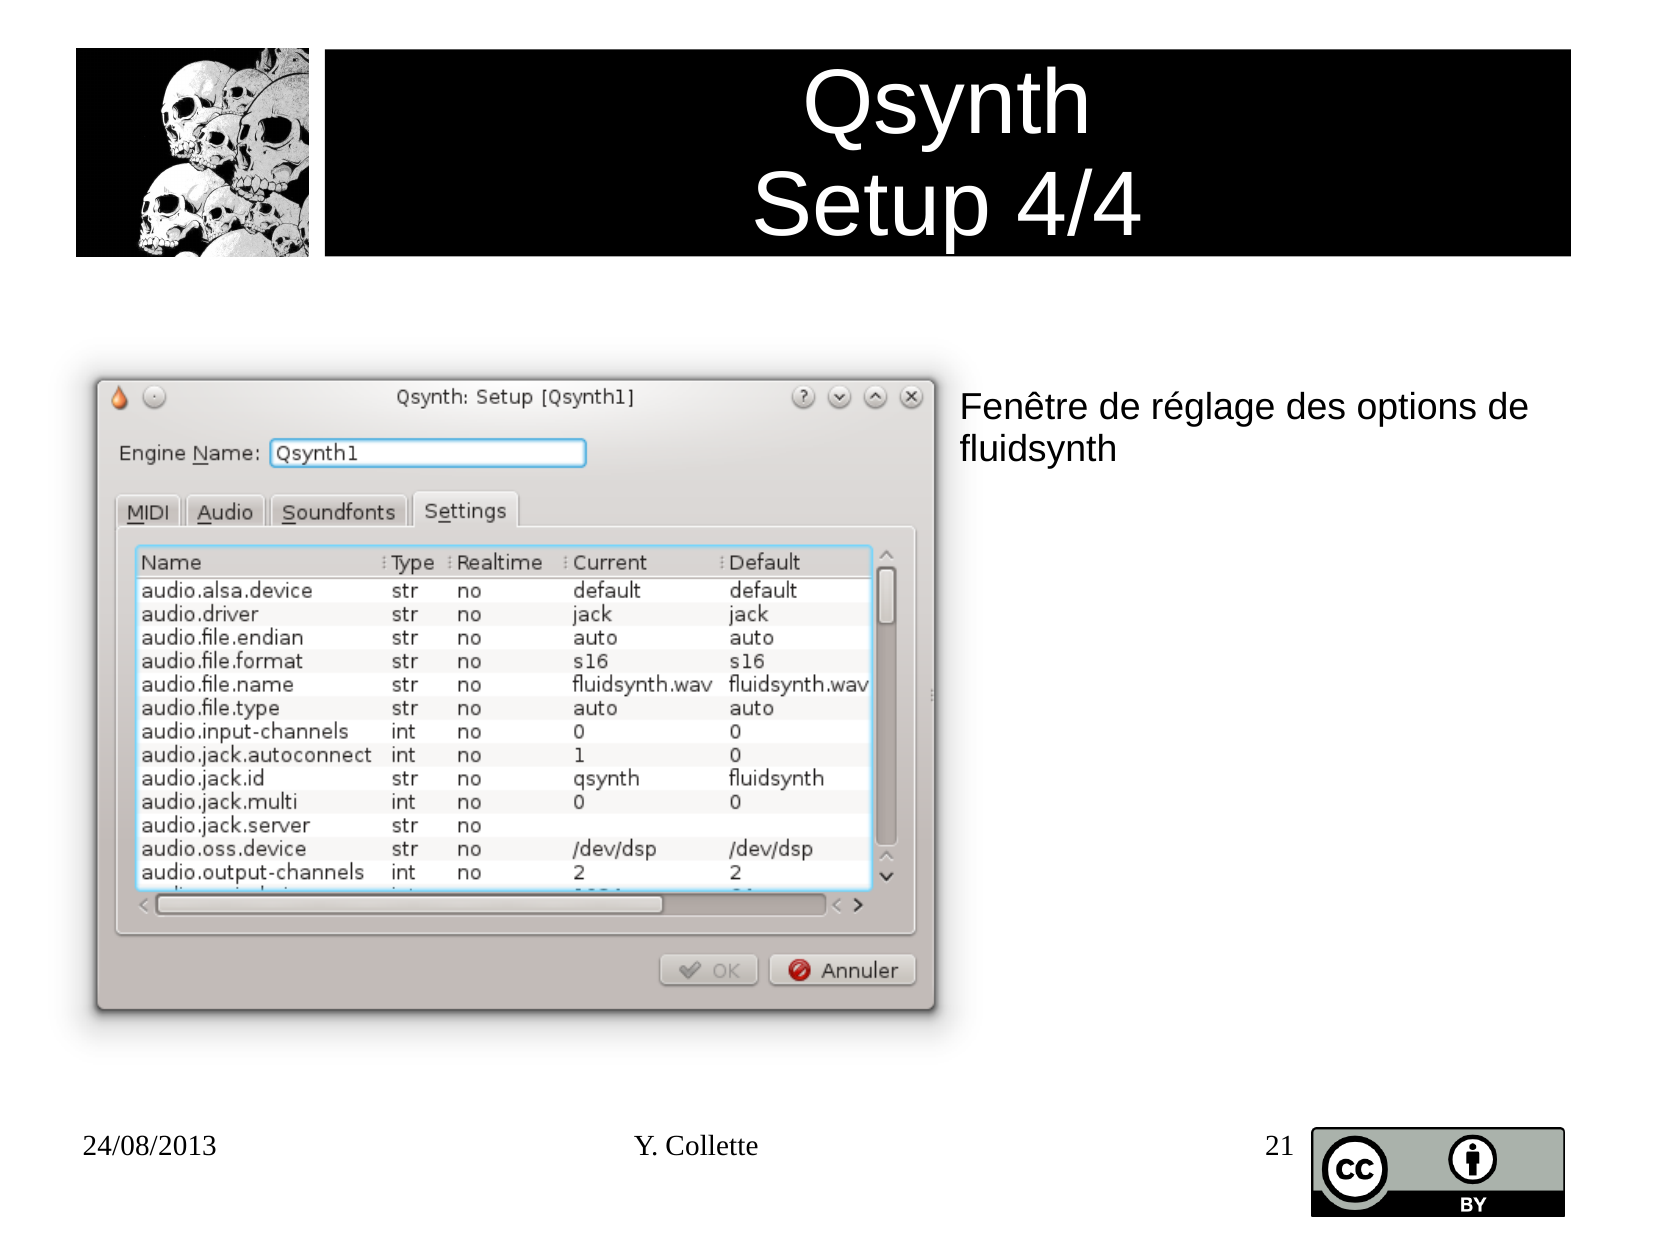

# Qsynth Setup 4/4
Fenêtre de réglage des options de fluidsynth
Y. Collette
21